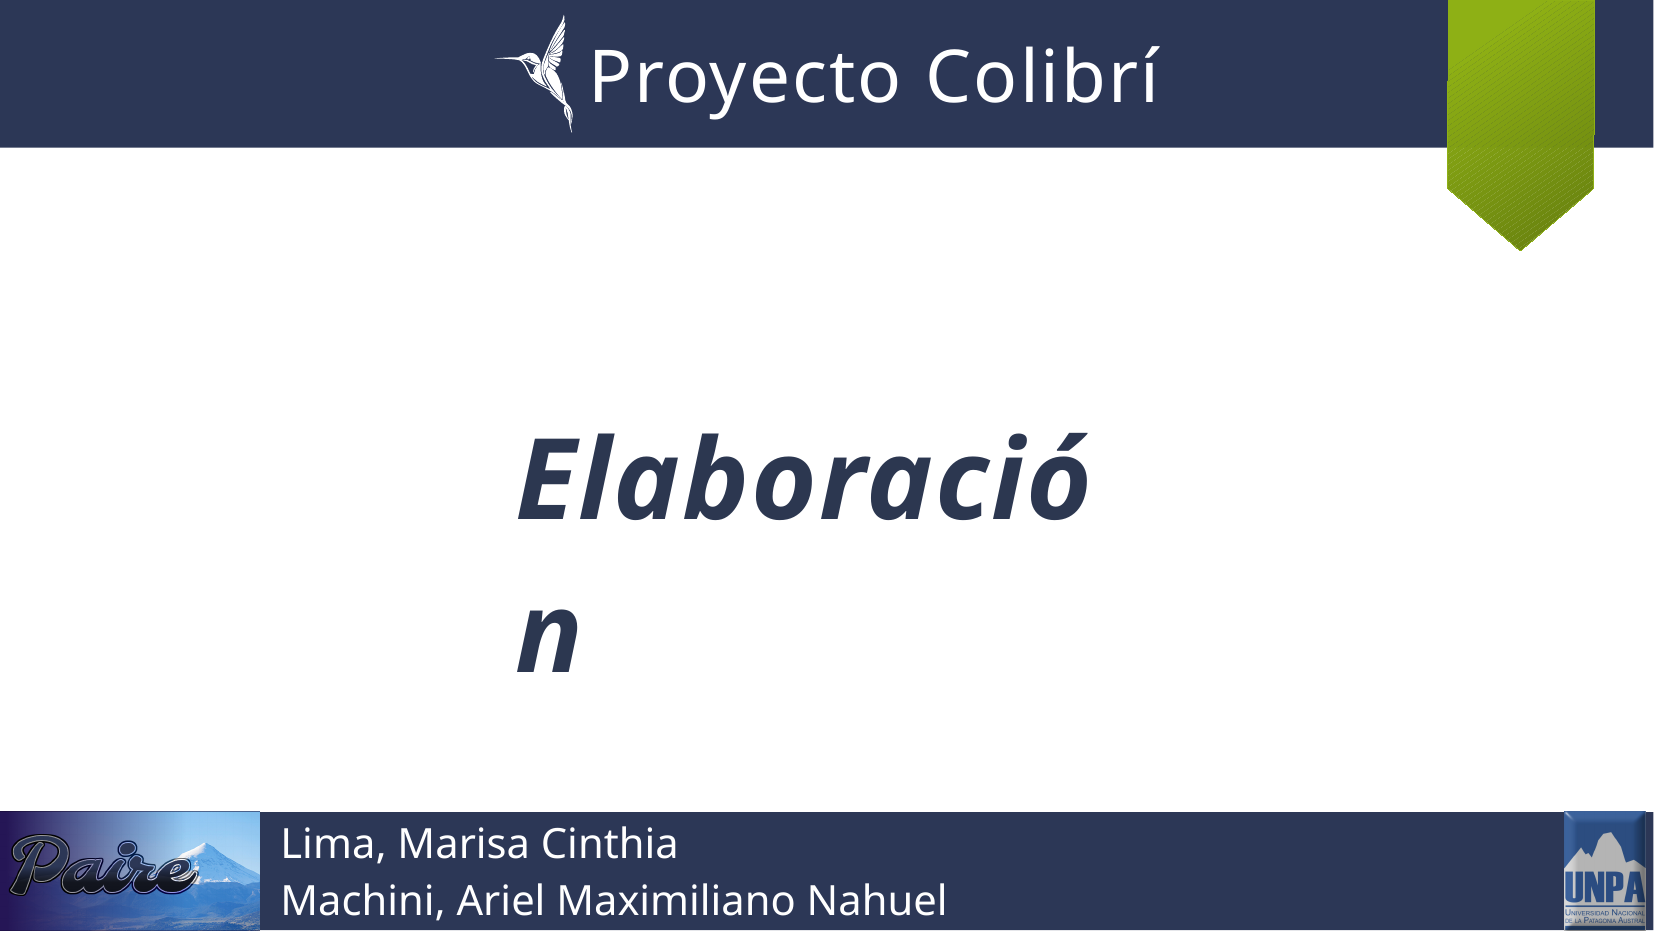

Proyecto Colibrí
Elaboración
Lima, Marisa Cinthia
Machini, Ariel Maximiliano Nahuel